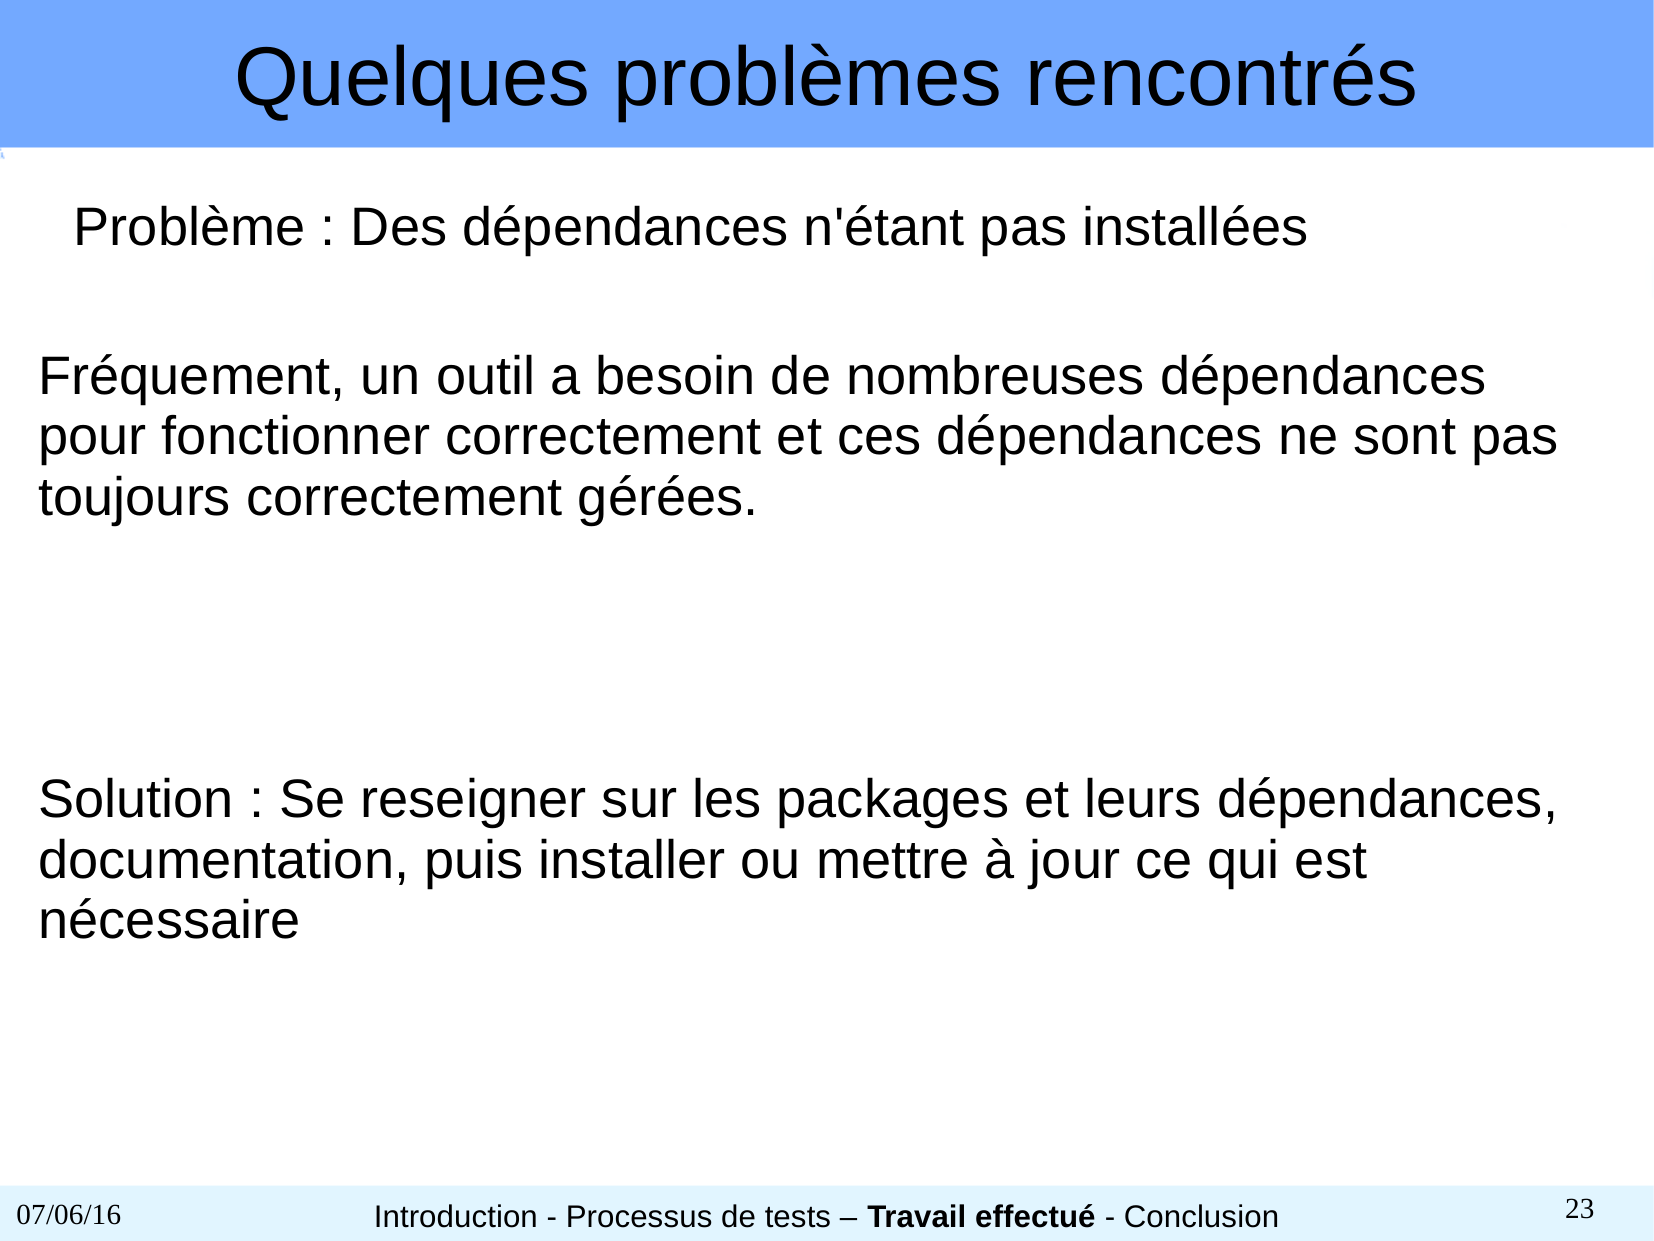

# Quelques problèmes rencontrés
Problème : Des dépendances n'étant pas installées
Fréquement, un outil a besoin de nombreuses dépendances pour fonctionner correctement et ces dépendances ne sont pas
toujours correctement gérées.
Solution : Se reseigner sur les packages et leurs dépendances, documentation, puis installer ou mettre à jour ce qui est nécessaire